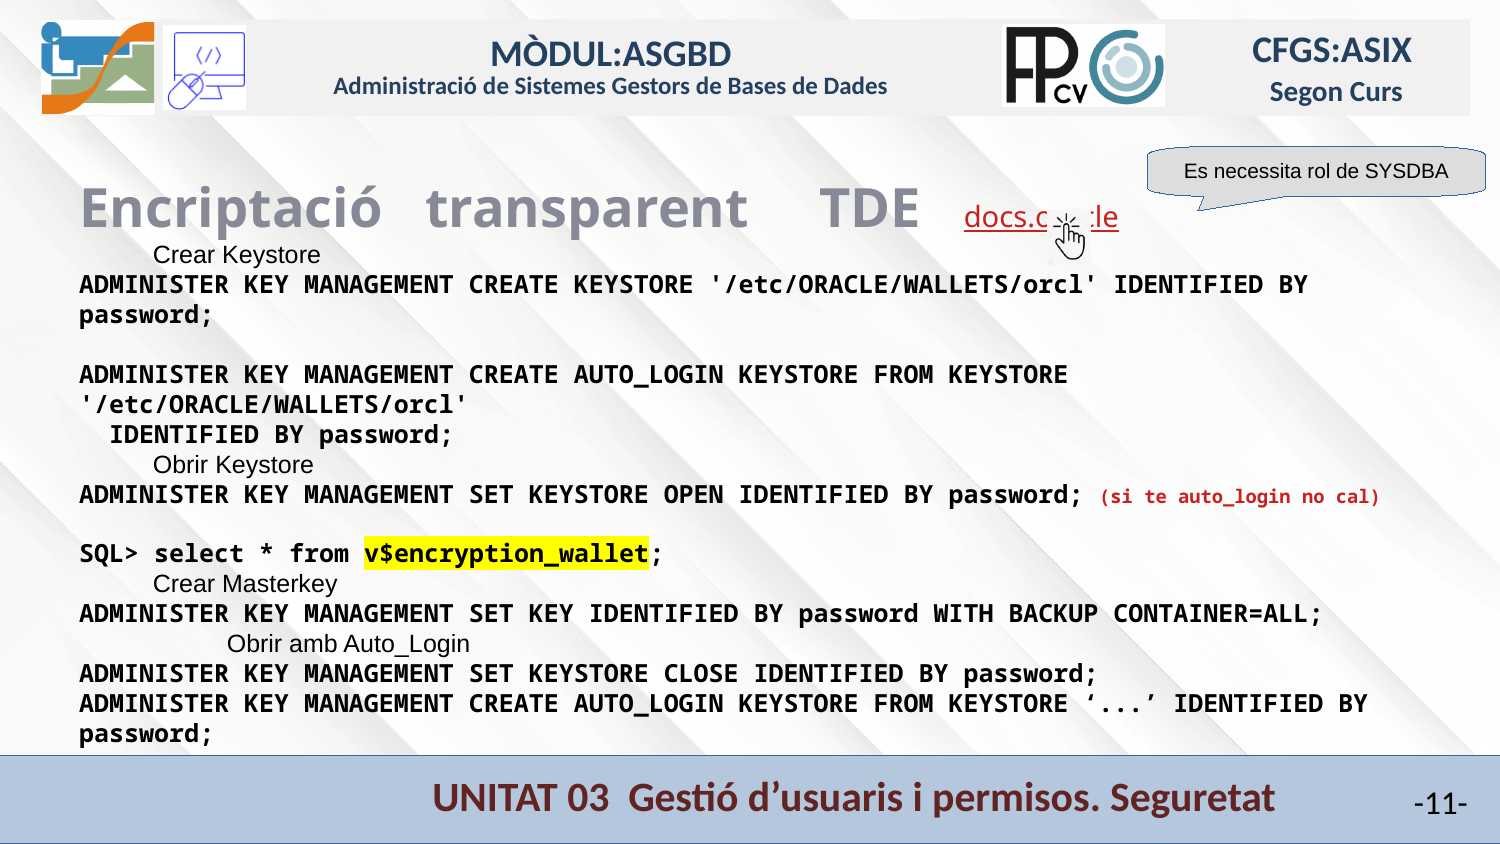

Es necessita rol de SYSDBA
# Encriptació transparent TDE docs.oracle Crear Keystore ADMINISTER KEY MANAGEMENT CREATE KEYSTORE '/etc/ORACLE/WALLETS/orcl' IDENTIFIED BY password; ADMINISTER KEY MANAGEMENT CREATE AUTO_LOGIN KEYSTORE FROM KEYSTORE '/etc/ORACLE/WALLETS/orcl' IDENTIFIED BY password; Obrir Keystore ADMINISTER KEY MANAGEMENT SET KEYSTORE OPEN IDENTIFIED BY password; (si te auto_login no cal) SQL> select * from v$encryption_wallet; Crear Masterkey ADMINISTER KEY MANAGEMENT SET KEY IDENTIFIED BY password WITH BACKUP CONTAINER=ALL; Obrir amb Auto_Login ADMINISTER KEY MANAGEMENT SET KEYSTORE CLOSE IDENTIFIED BY password; ADMINISTER KEY MANAGEMENT CREATE AUTO_LOGIN KEYSTORE FROM KEYSTORE ‘...’ IDENTIFIED BY password;